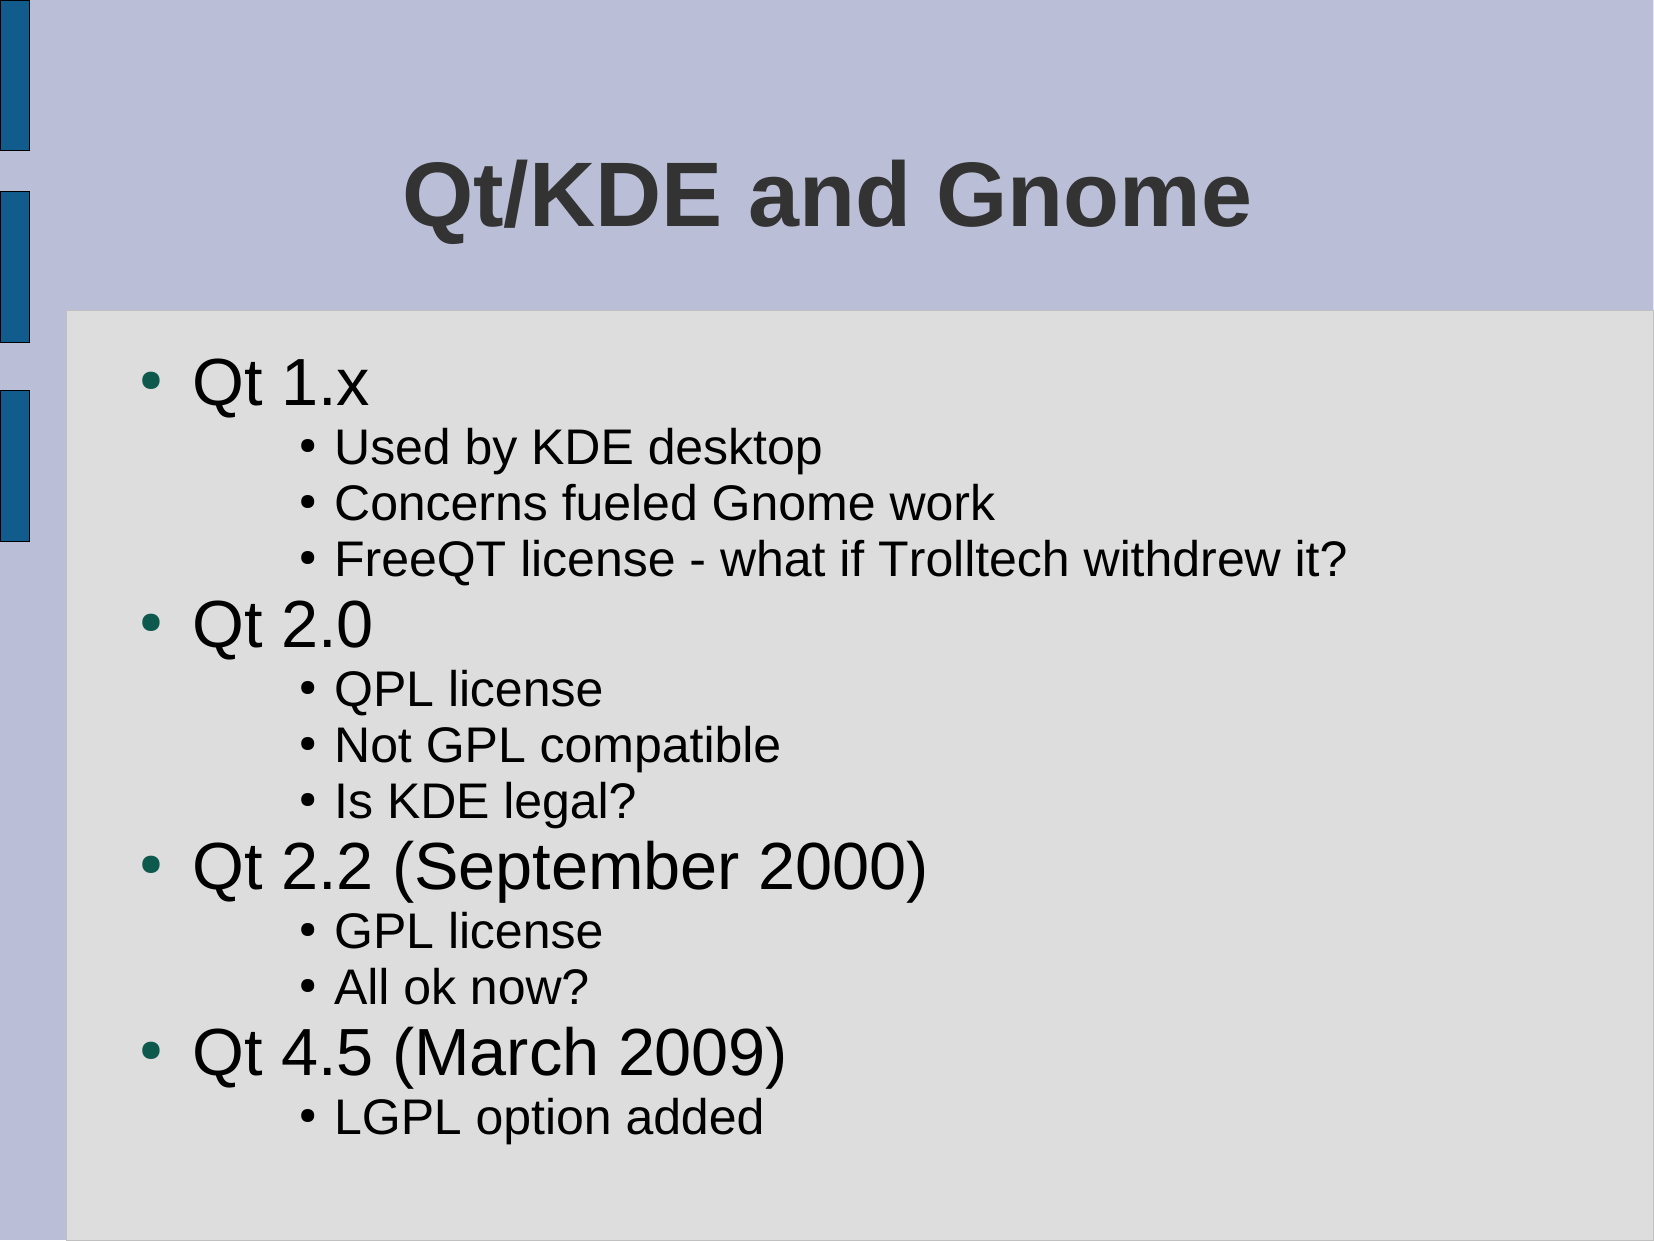

# Qt/KDE and Gnome
Qt 1.x
Used by KDE desktop
Concerns fueled Gnome work
FreeQT license - what if Trolltech withdrew it?
Qt 2.0
QPL license
Not GPL compatible
Is KDE legal?
Qt 2.2 (September 2000)
GPL license
All ok now?
Qt 4.5 (March 2009)
LGPL option added